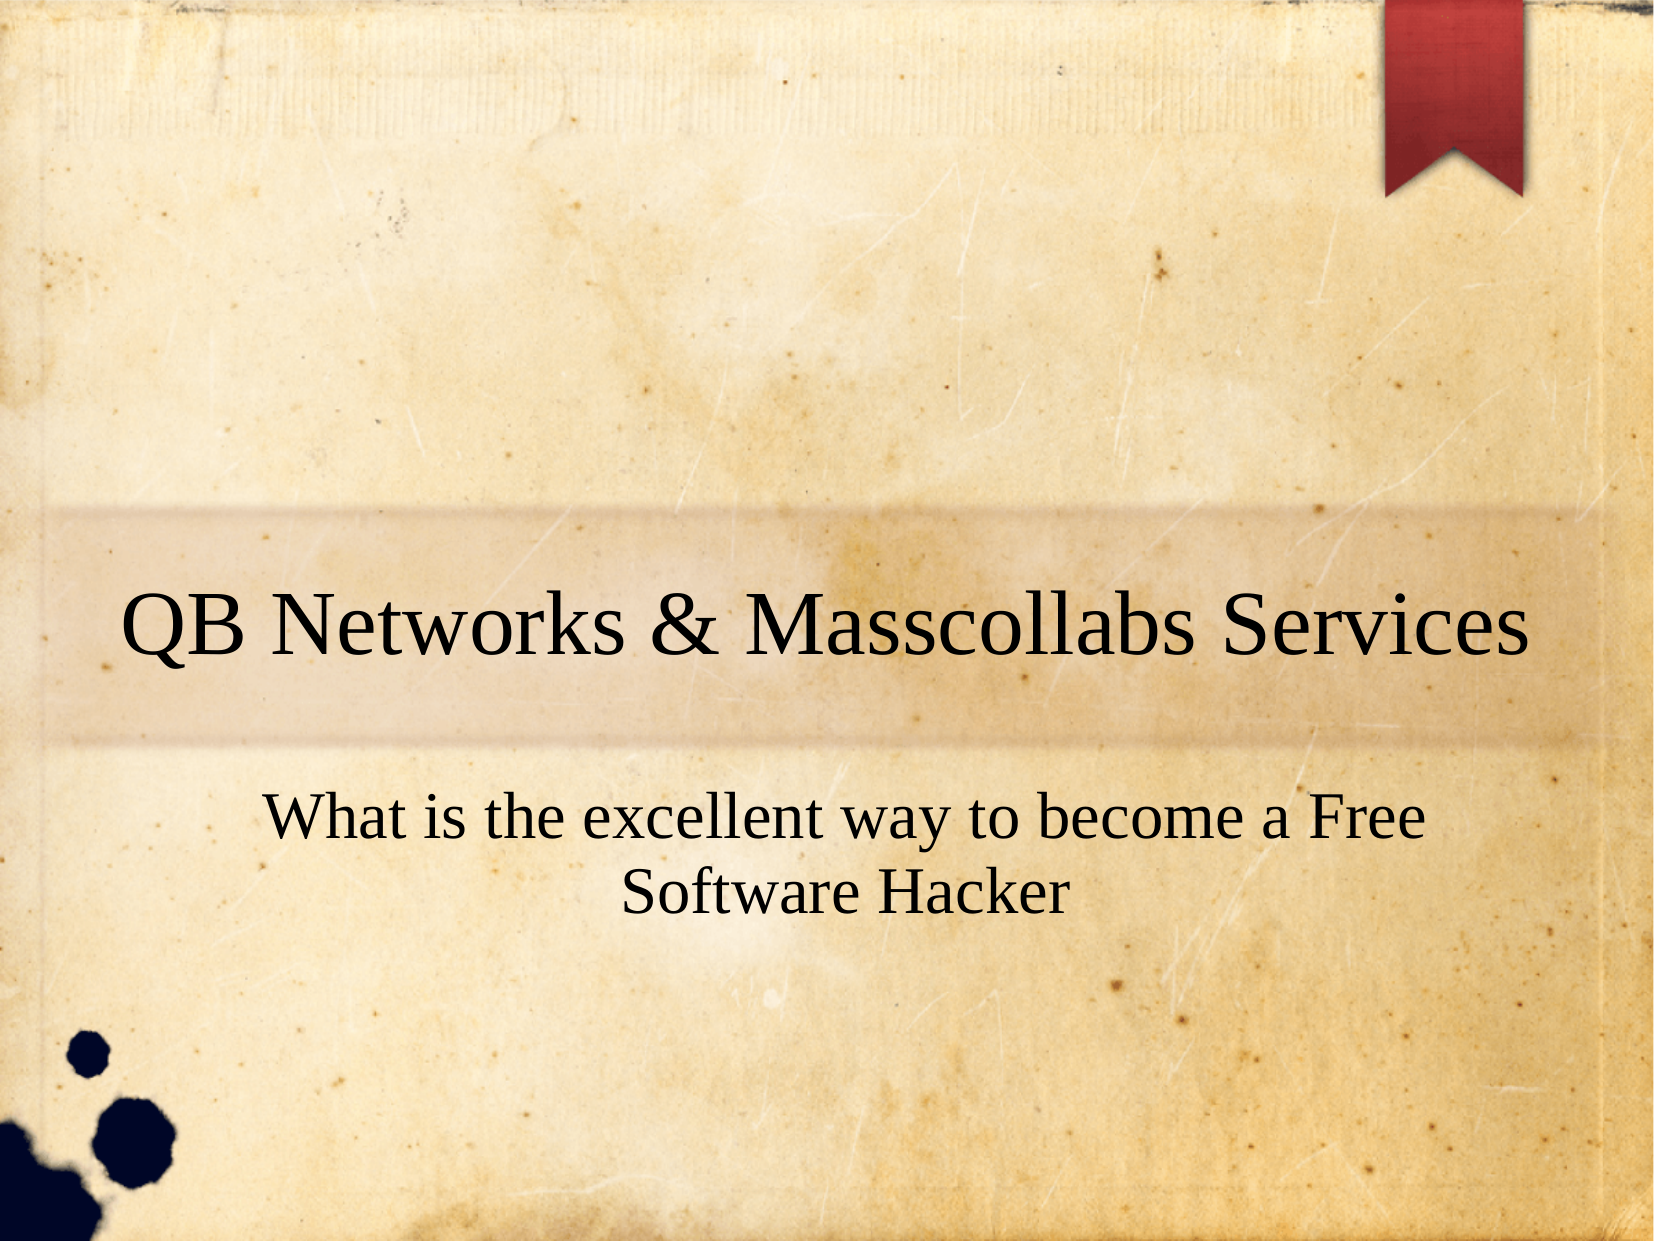

# QB Networks & Masscollabs Services
What is the excellent way to become a Free Software Hacker